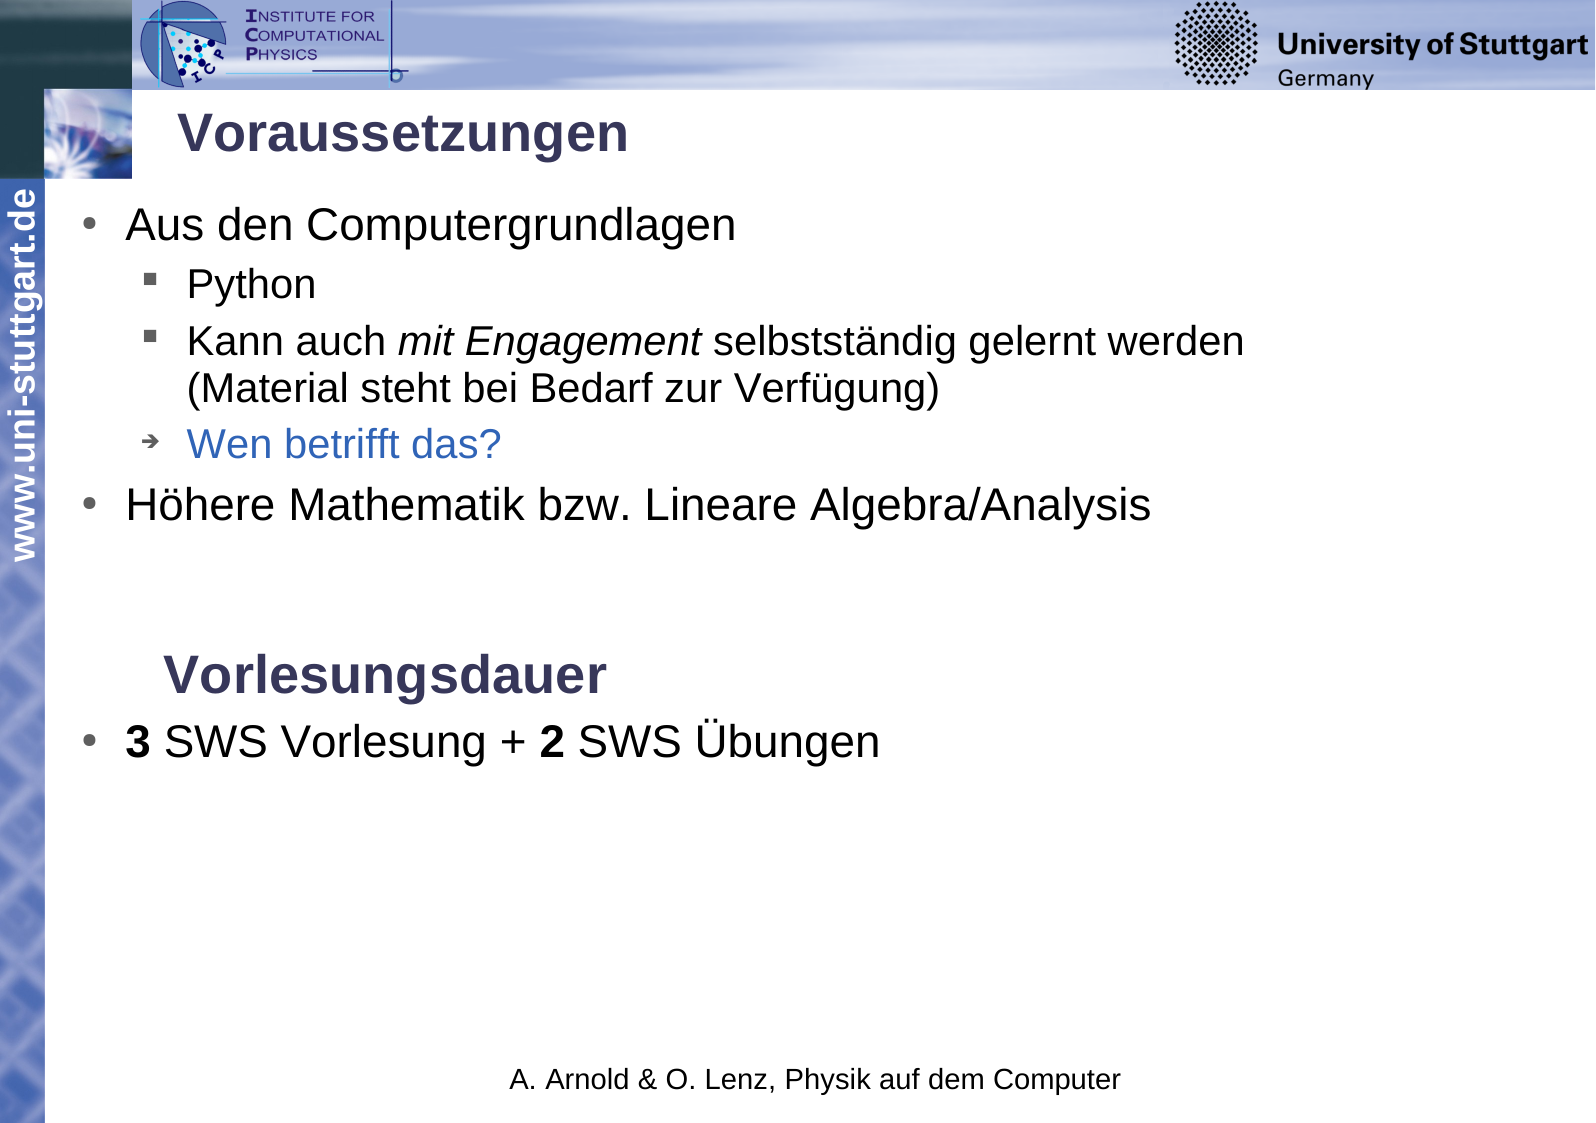

# Voraussetzungen
Aus den Computergrundlagen
Python
Kann auch mit Engagement selbstständig gelernt werden
(Material steht bei Bedarf zur Verfügung)
Wen betrifft das?
Höhere Mathematik bzw. Lineare Algebra/Analysis
 Vorlesungsdauer
3 SWS Vorlesung + 2 SWS Übungen
A. Arnold & O. Lenz, Physik auf dem Computer